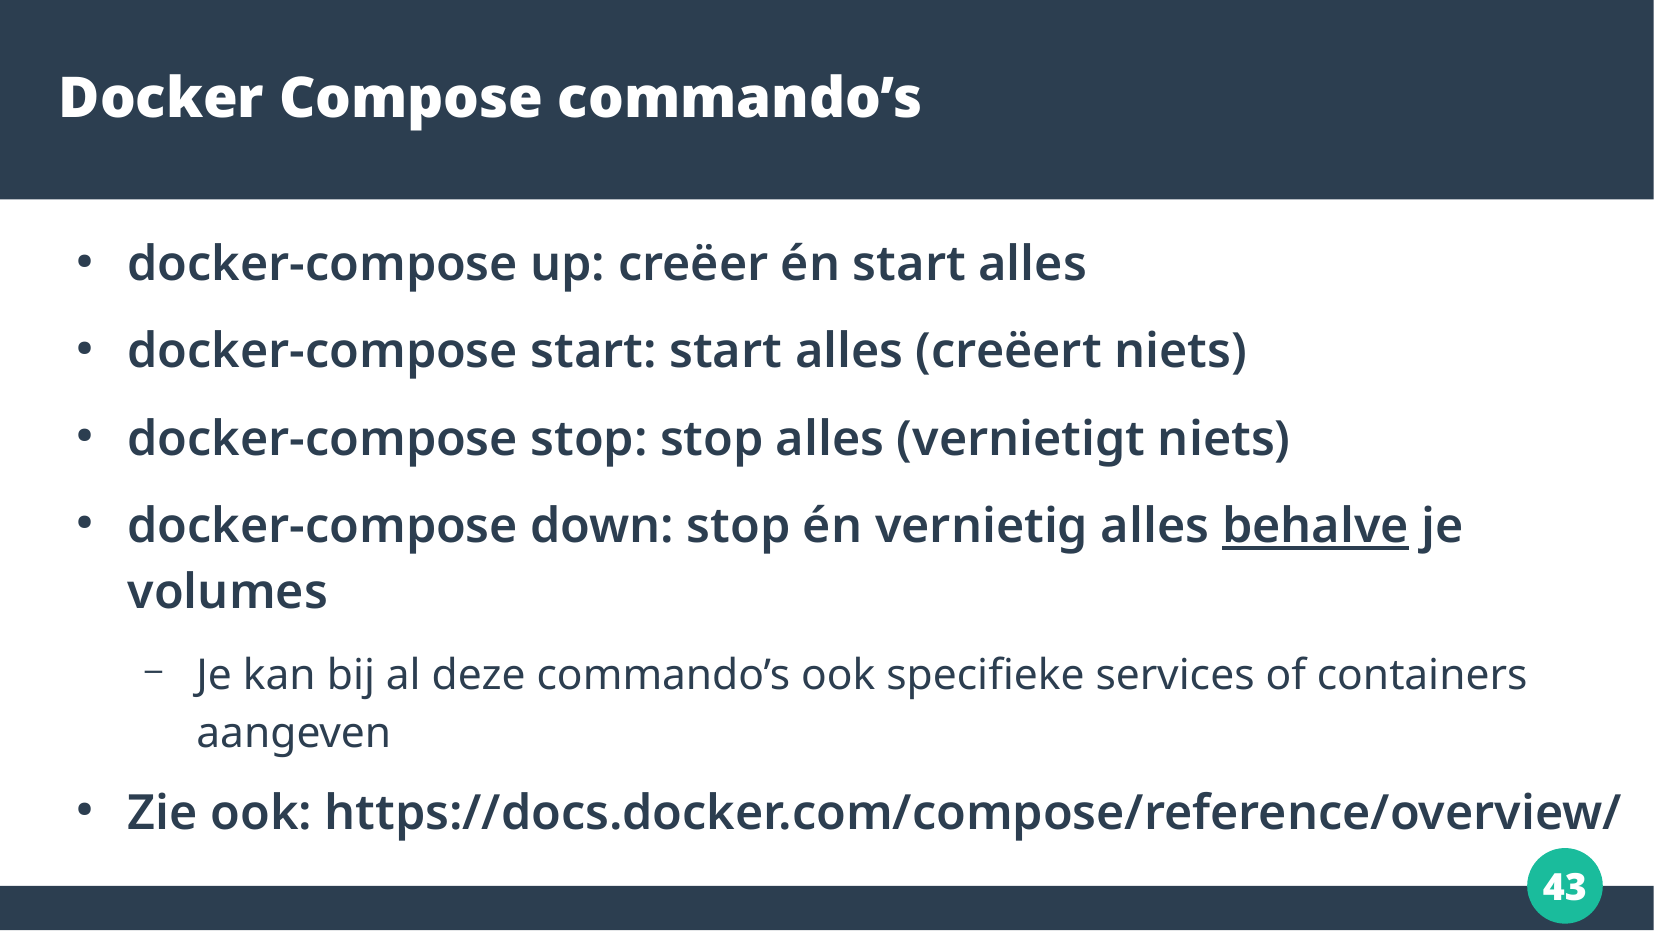

# Docker Compose commando’s
docker-compose up: creëer én start alles
docker-compose start: start alles (creëert niets)
docker-compose stop: stop alles (vernietigt niets)
docker-compose down: stop én vernietig alles behalve je volumes
Je kan bij al deze commando’s ook specifieke services of containers aangeven
Zie ook: https://docs.docker.com/compose/reference/overview/